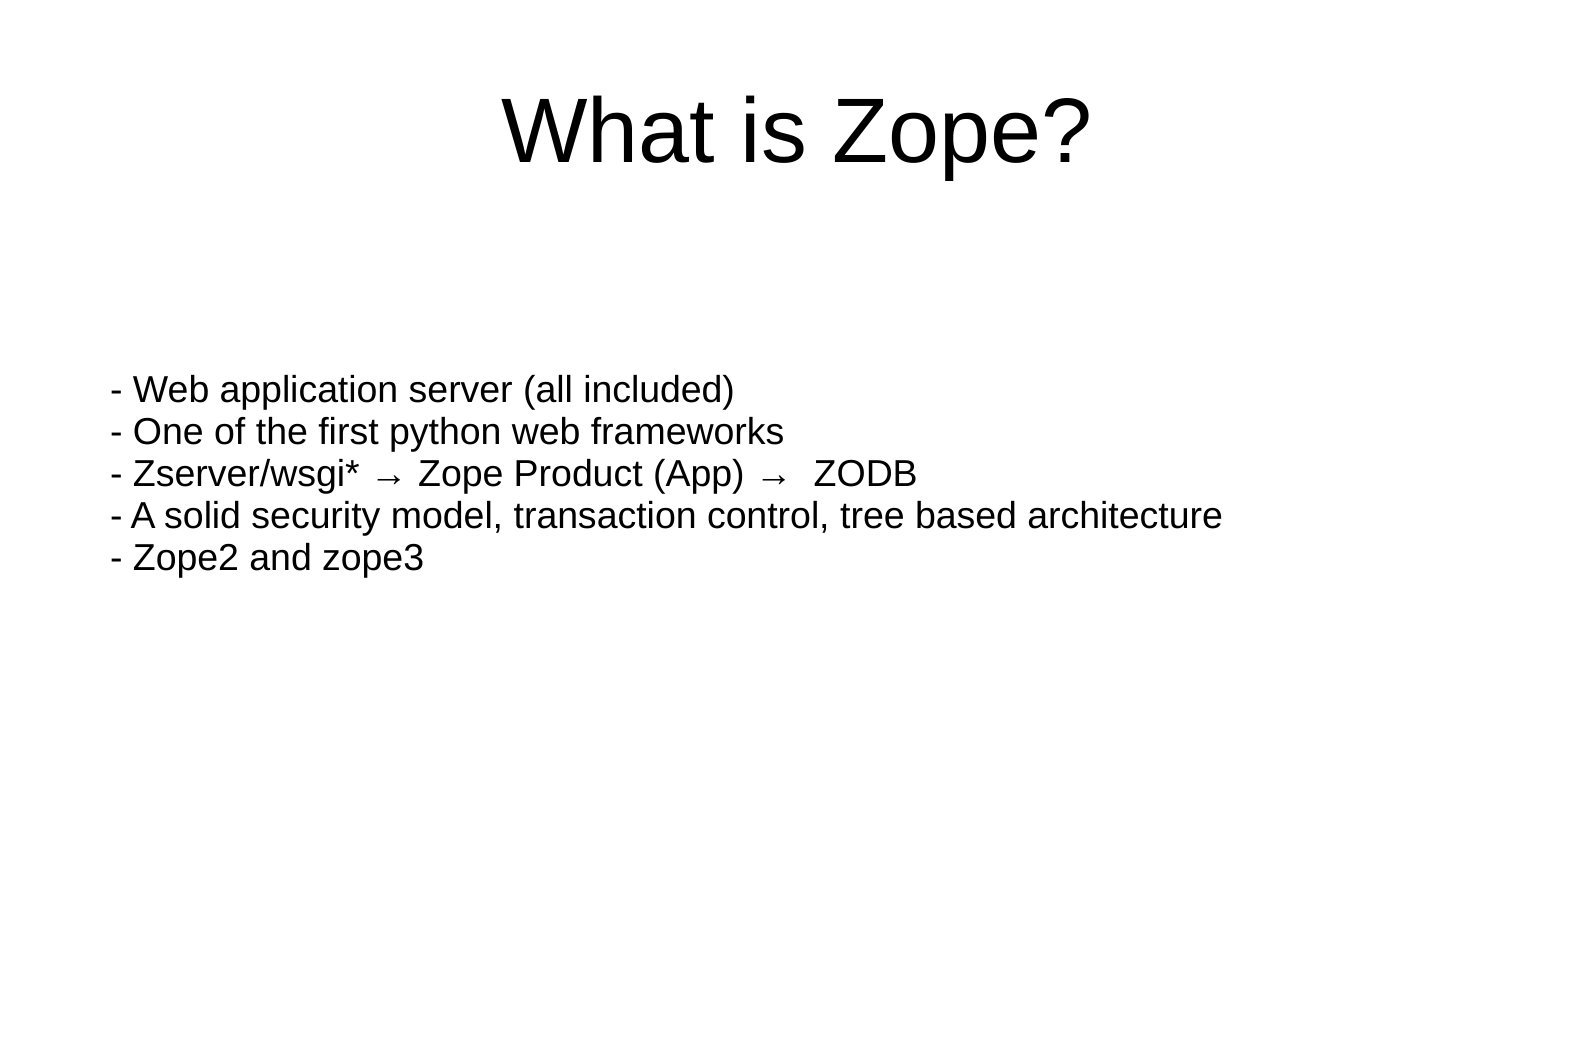

# What is Zope?
 - Web application server (all included)
 - One of the first python web frameworks
 - Zserver/wsgi* → Zope Product (App) → ZODB
 - A solid security model, transaction control, tree based architecture
 - Zope2 and zope3